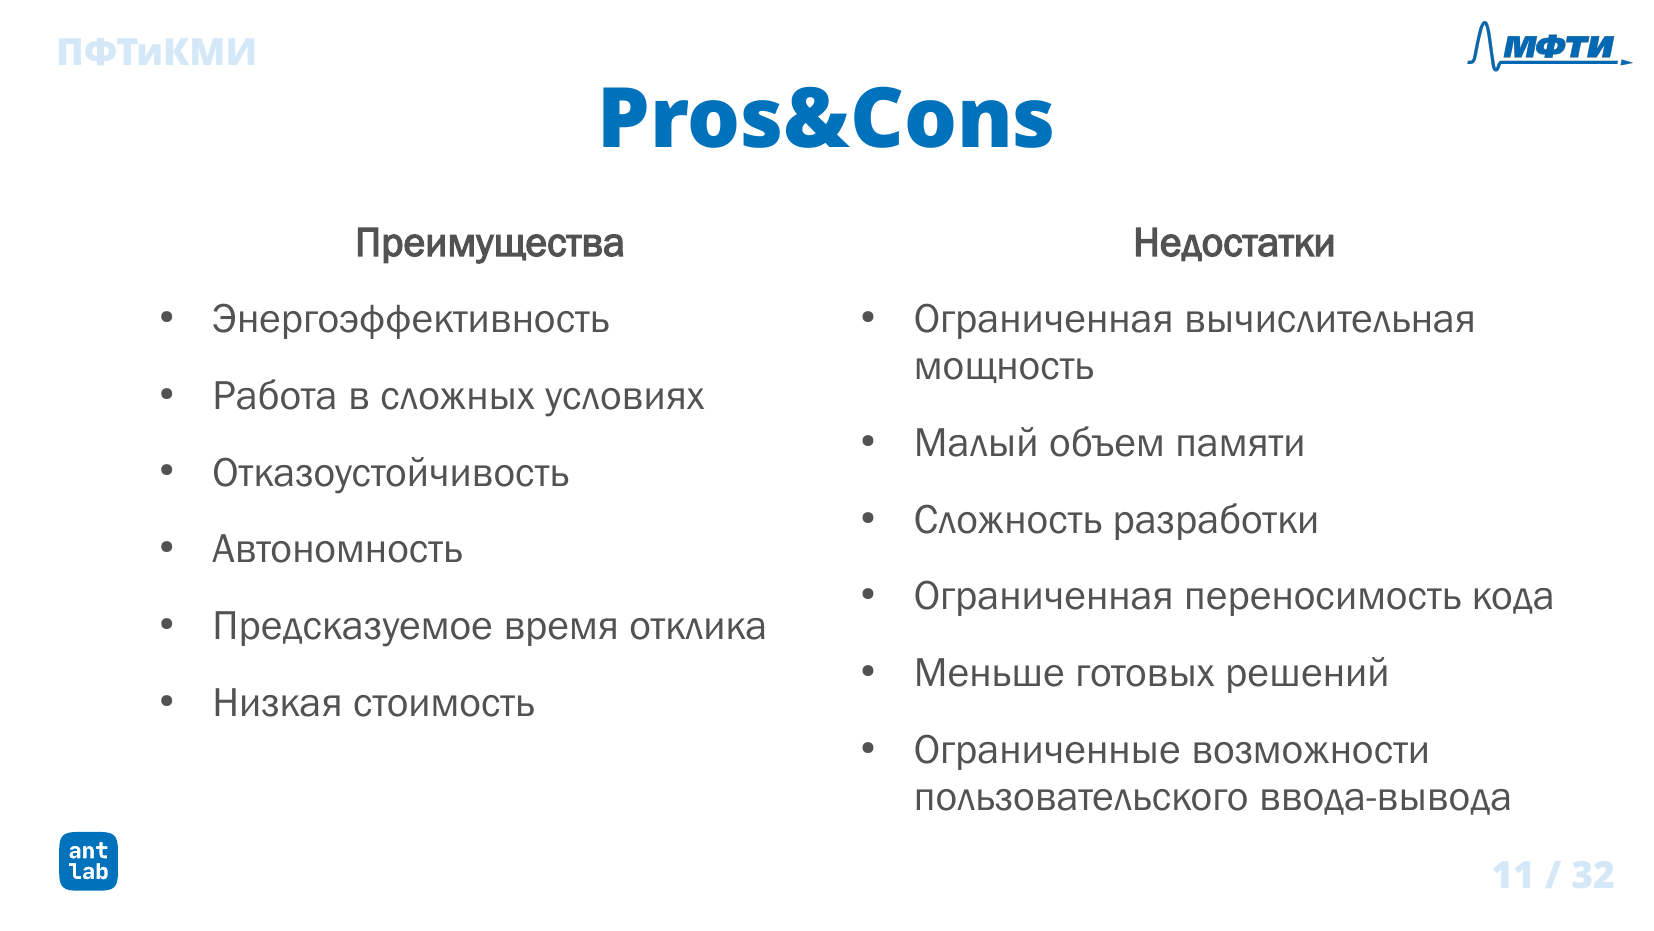

# Pros&Cons
Преимущества
Энергоэффективность
Работа в сложных условиях
Отказоустойчивость
Автономность
Предсказуемое время отклика
Низкая стоимость
Недостатки
Ограниченная вычислительная мощность
Малый объем памяти
Сложность разработки
Ограниченная переносимость кода
Меньше готовых решений
Ограниченные возможности пользовательского ввода-вывода